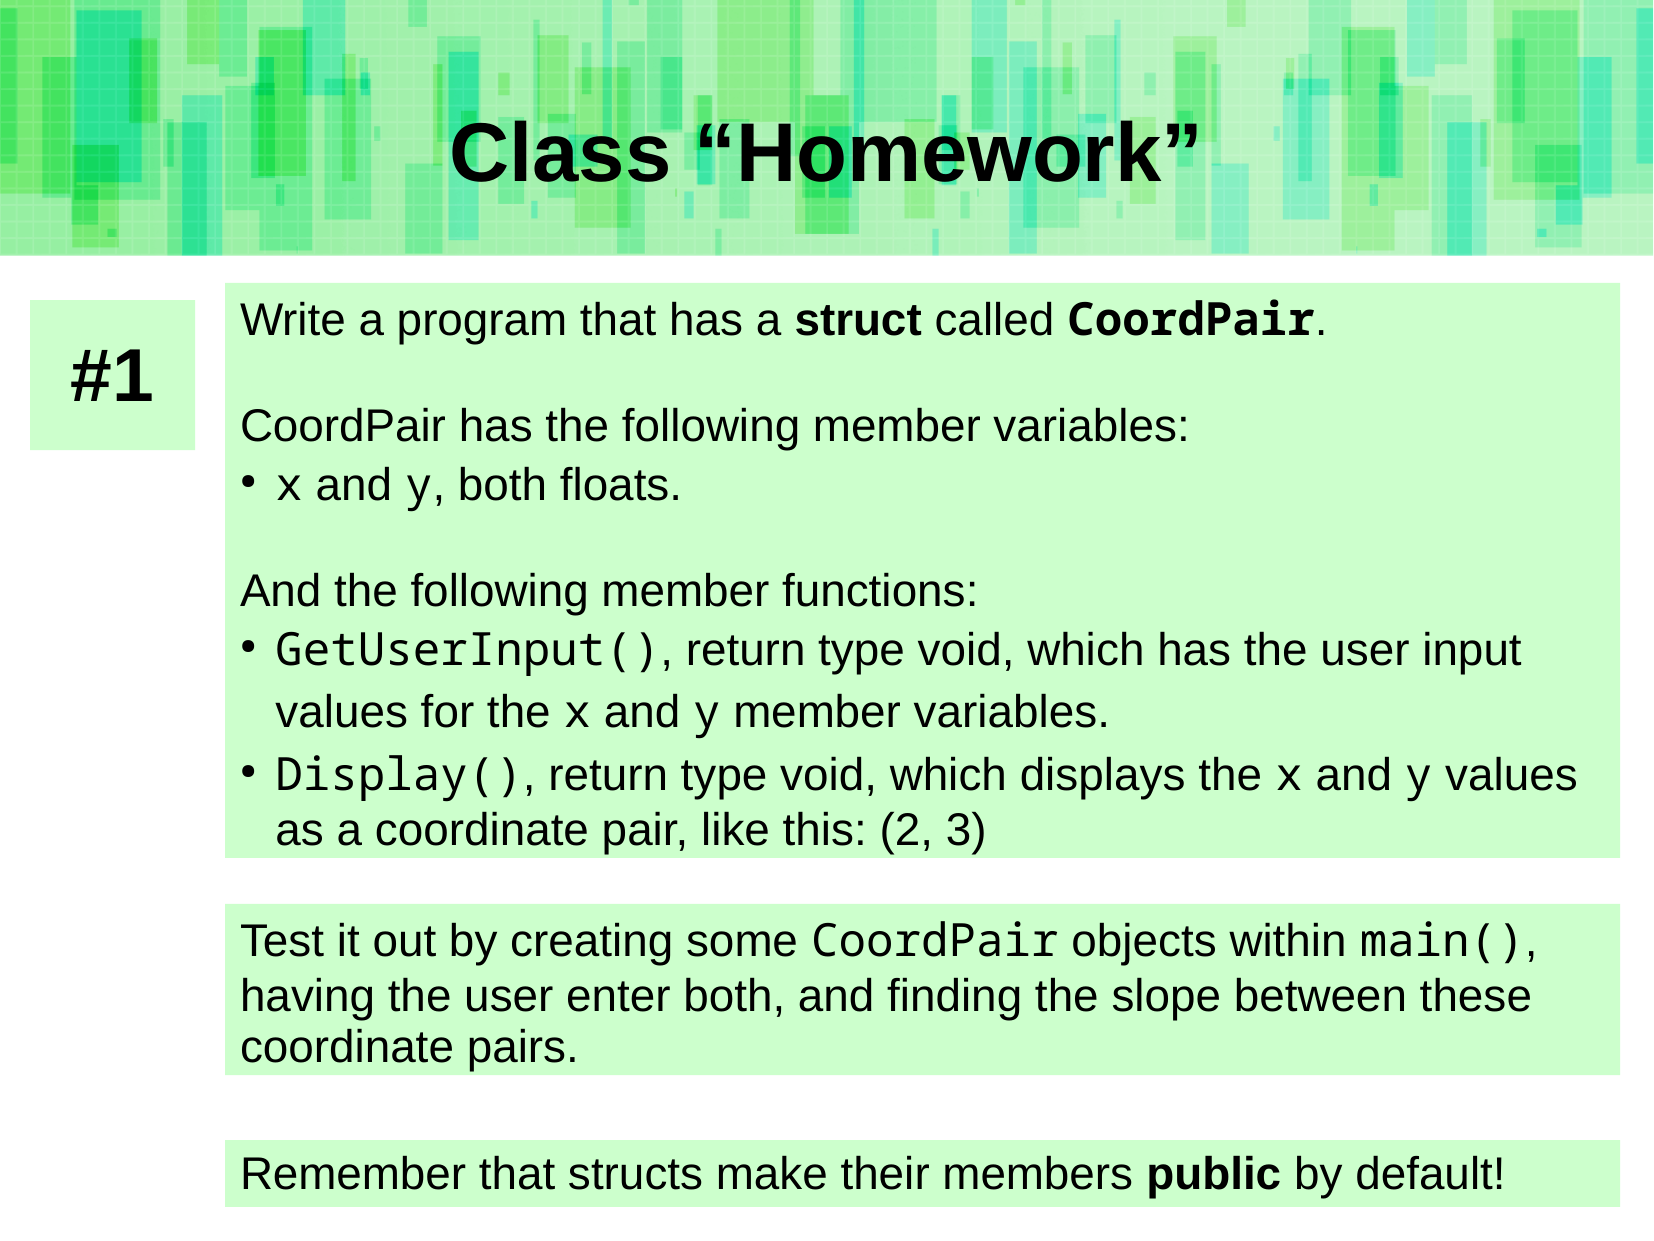

# Class “Homework”
Write a program that has a struct called CoordPair.
CoordPair has the following member variables:
x and y, both floats.
And the following member functions:
GetUserInput(), return type void, which has the user input values for the x and y member variables.
Display(), return type void, which displays the x and y values as a coordinate pair, like this: (2, 3)
#1
Test it out by creating some CoordPair objects within main(), having the user enter both, and finding the slope between these coordinate pairs.
Remember that structs make their members public by default!